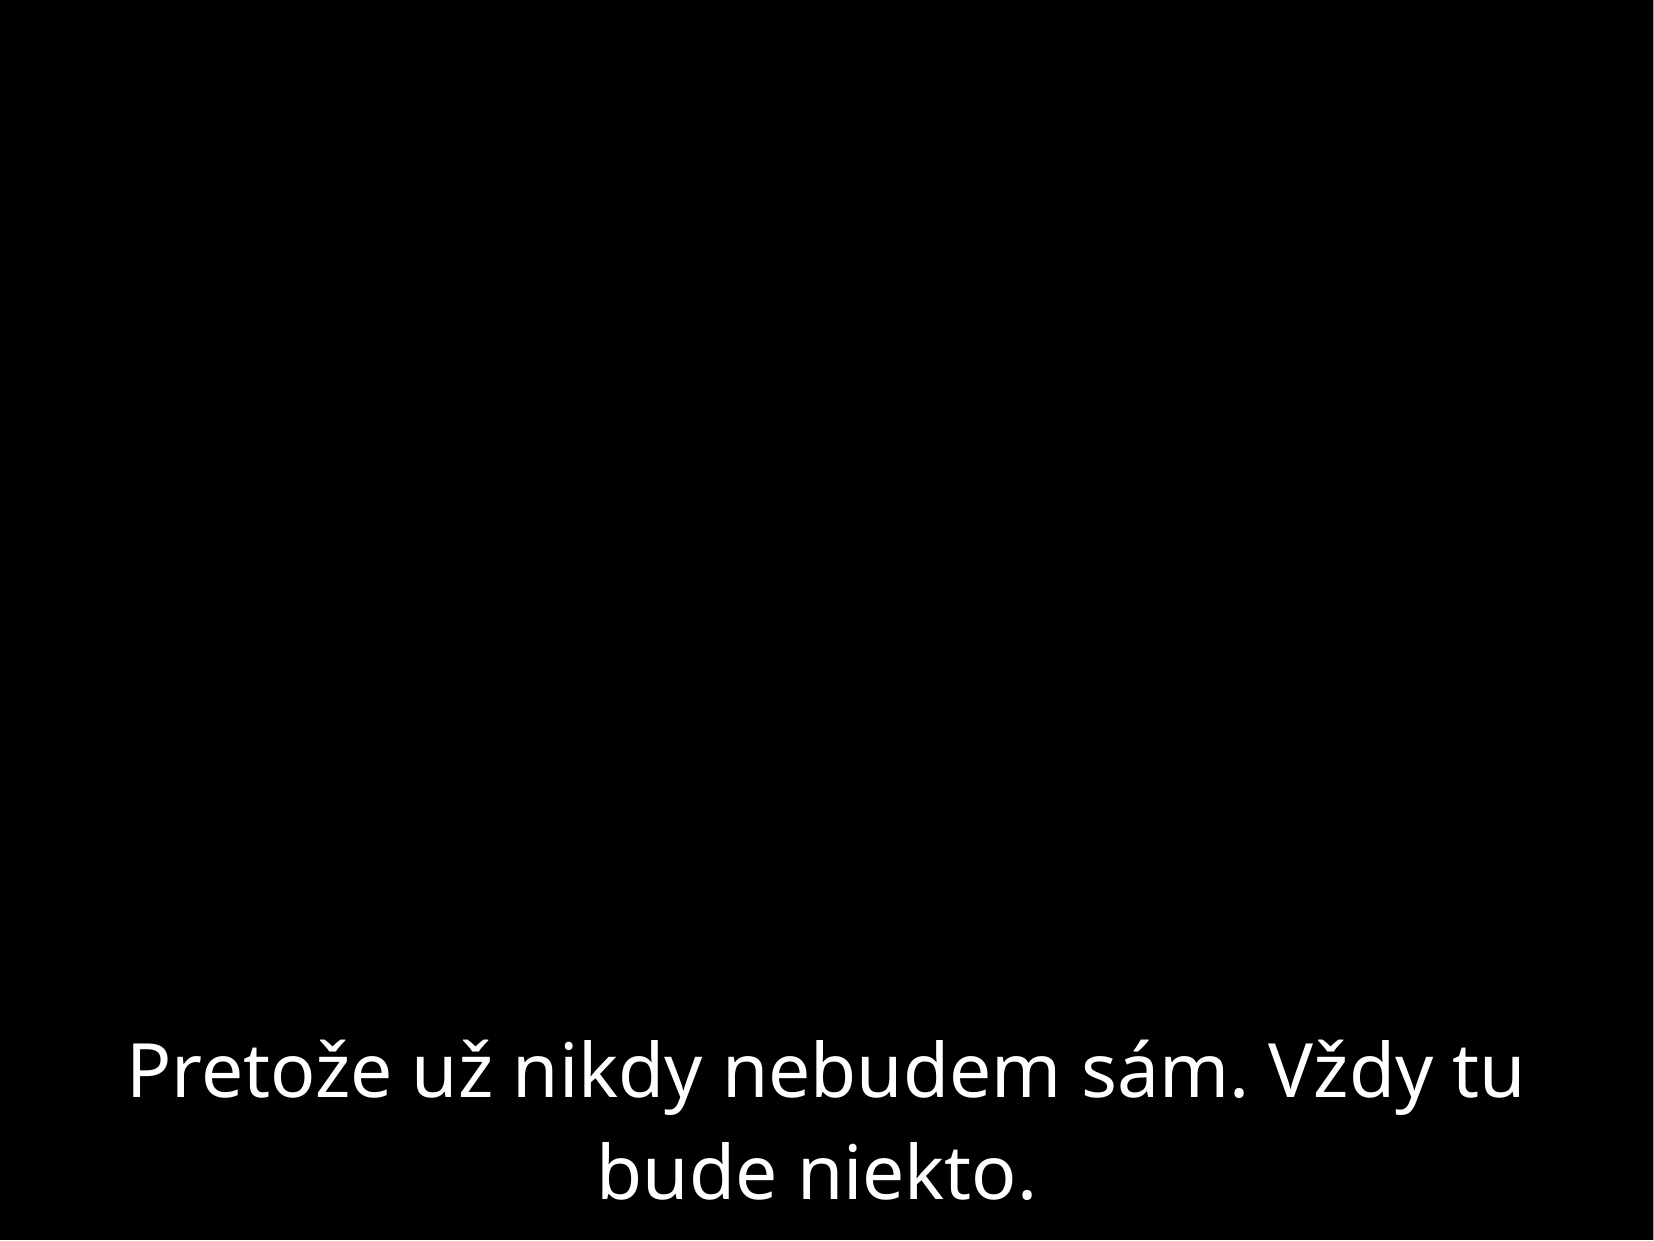

# Pretože už nikdy nebudem sám. Vždy tu bude niekto.